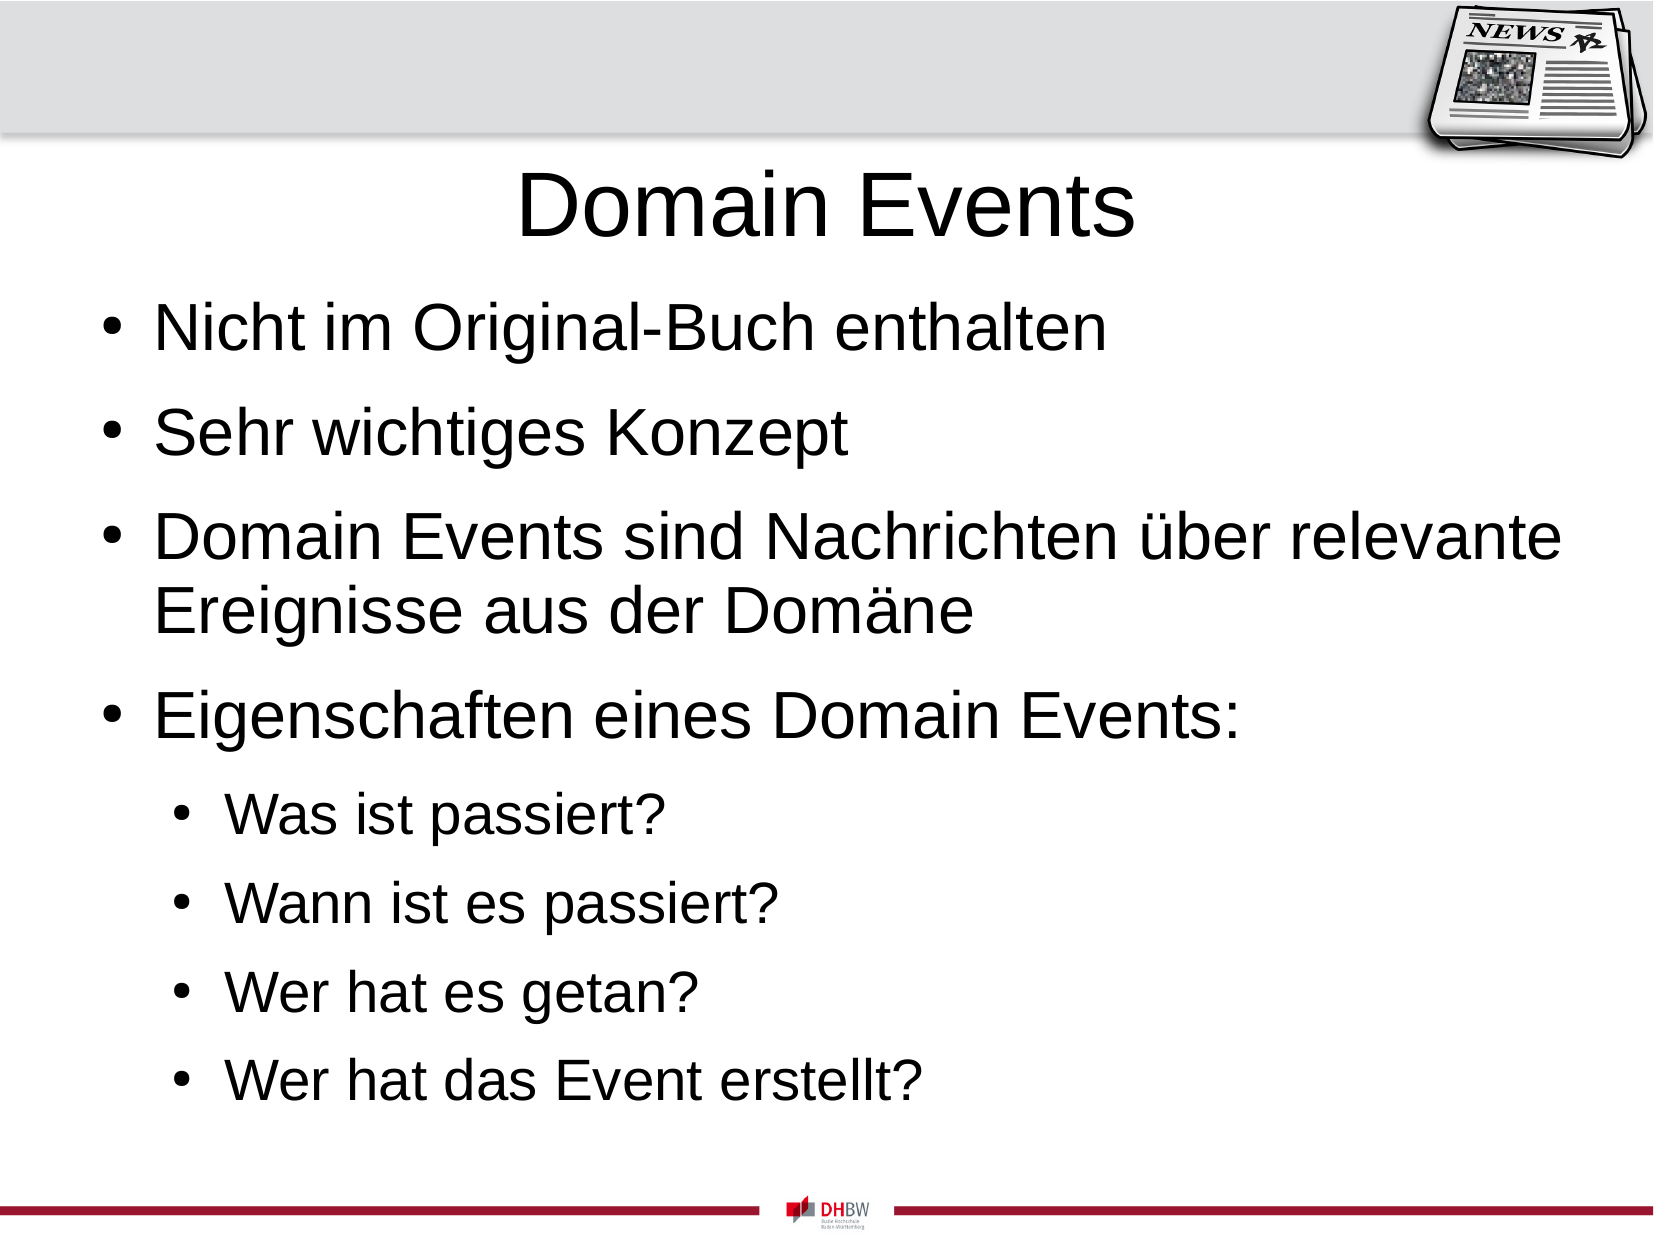

# Domain Events
Nicht im Original-Buch enthalten
Sehr wichtiges Konzept
Domain Events sind Nachrichten über relevante Ereignisse aus der Domäne
Eigenschaften eines Domain Events:
Was ist passiert?
Wann ist es passiert?
Wer hat es getan?
Wer hat das Event erstellt?